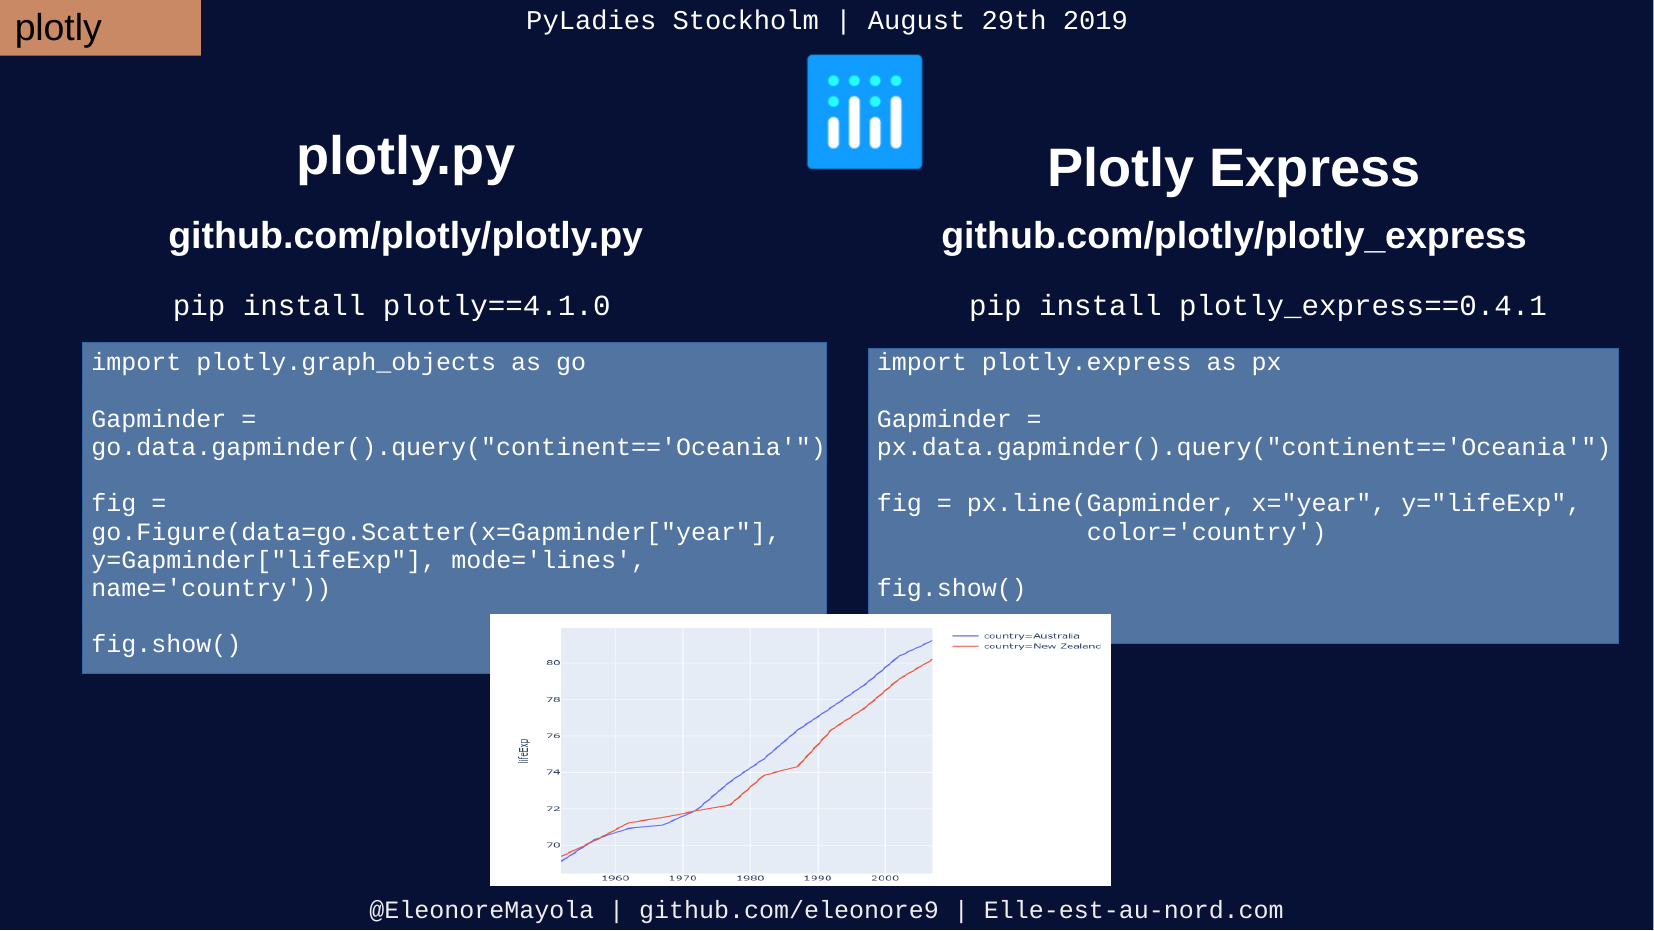

PyLadies Stockholm | August 29th 2019
plotly
plotly.py
Plotly Express
github.com/plotly/plotly.py
github.com/plotly/plotly_express
pip install plotly==4.1.0
pip install plotly_express==0.4.1
import plotly.graph_objects as go
Gapminder = go.data.gapminder().query("continent=='Oceania'")
fig = go.Figure(data=go.Scatter(x=Gapminder["year"], y=Gapminder["lifeExp"], mode='lines', name='country'))
fig.show()
import plotly.express as px
Gapminder = px.data.gapminder().query("continent=='Oceania'")
fig = px.line(Gapminder, x="year", y="lifeExp",
 color='country')
fig.show()
@EleonoreMayola | github.com/eleonore9 | Elle-est-au-nord.com